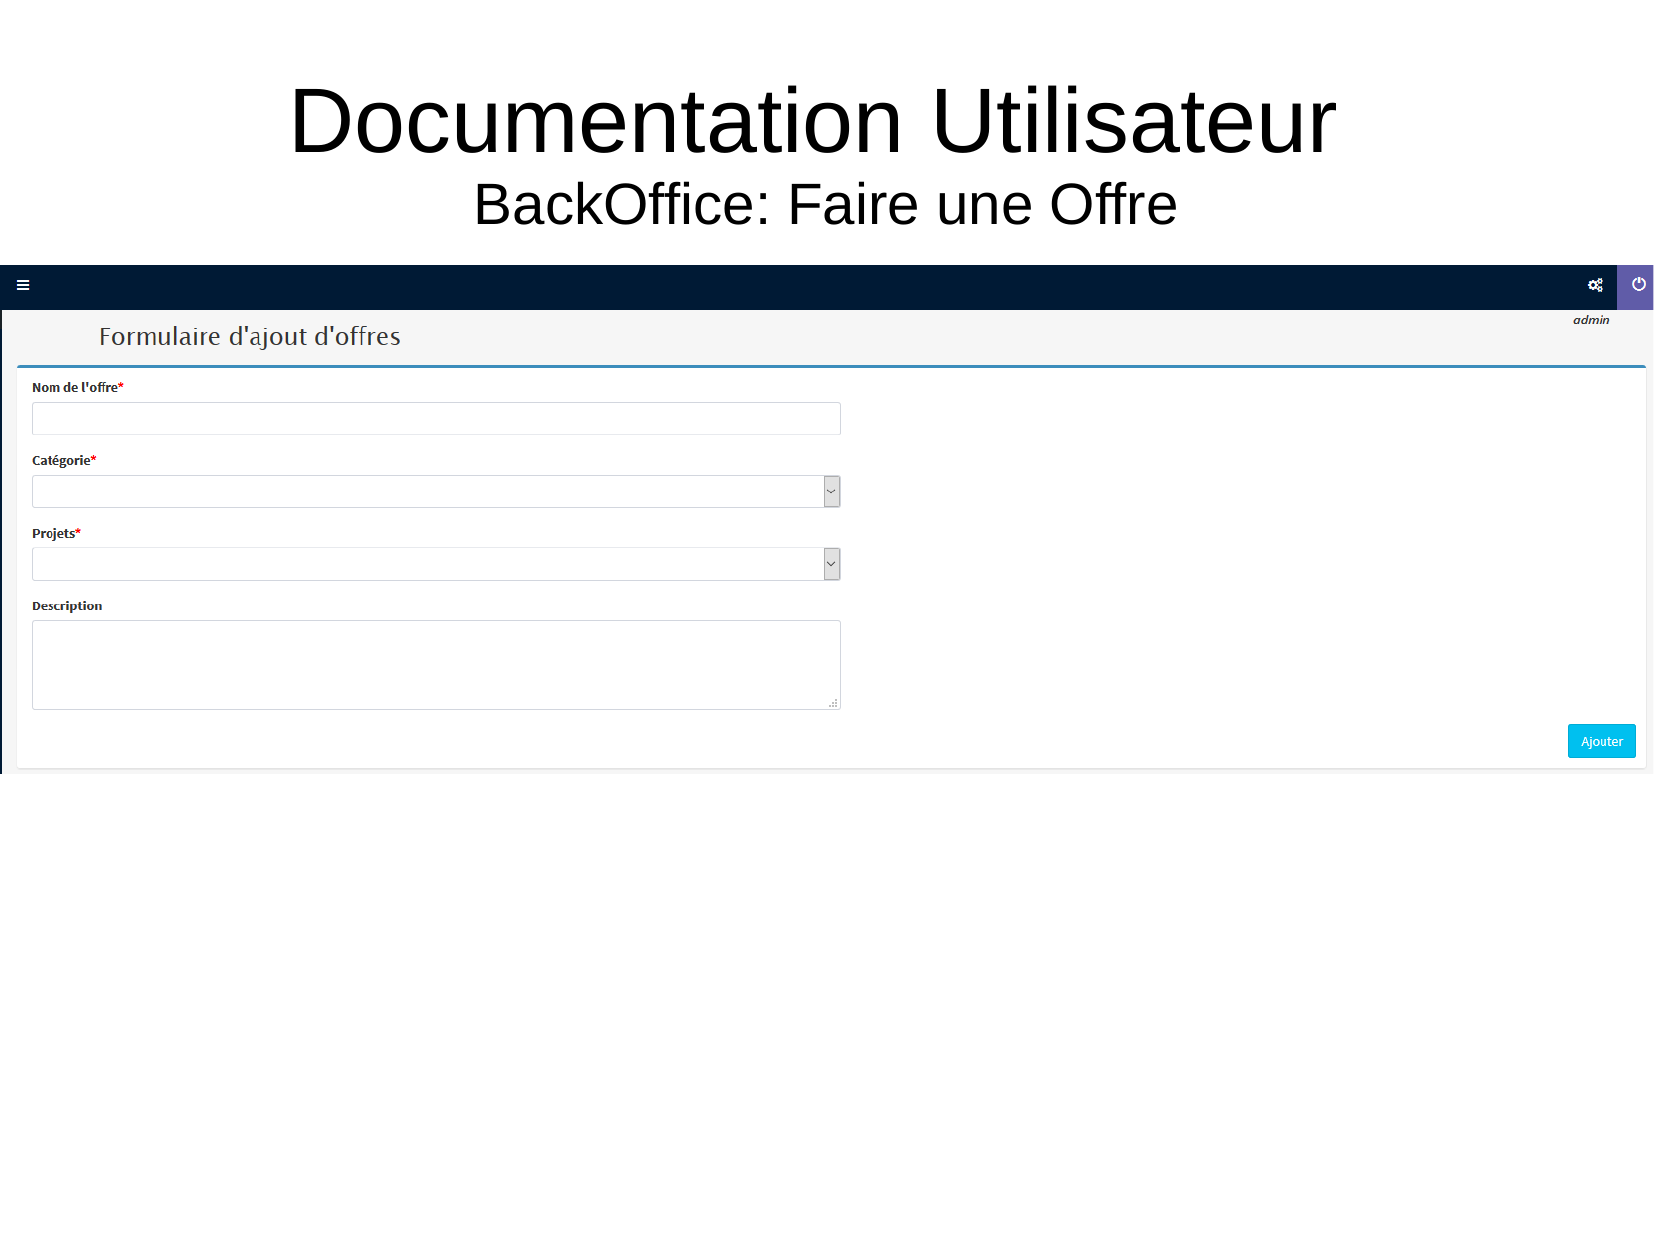

# Documentation Utilisateur BackOffice: Faire une Offre